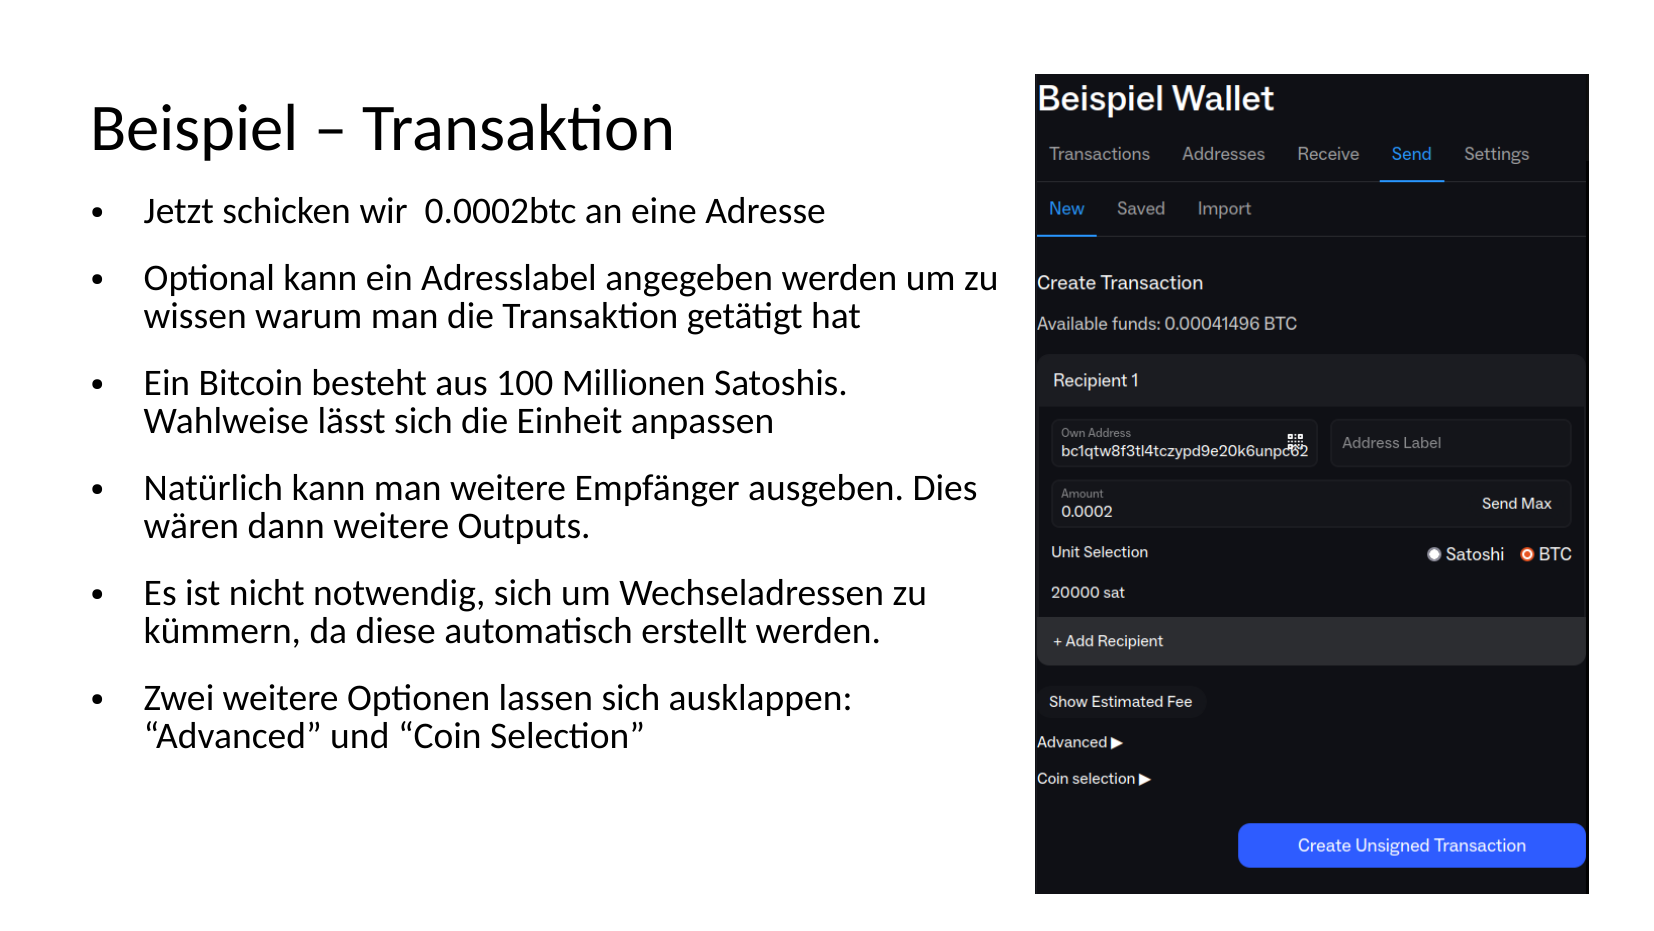

# Beispiel – Transaktion
Jetzt schicken wir 0.0002btc an eine Adresse
Optional kann ein Adresslabel angegeben werden um zu wissen warum man die Transaktion getätigt hat
Ein Bitcoin besteht aus 100 Millionen Satoshis. Wahlweise lässt sich die Einheit anpassen
Natürlich kann man weitere Empfänger ausgeben. Dies wären dann weitere Outputs.
Es ist nicht notwendig, sich um Wechseladressen zu kümmern, da diese automatisch erstellt werden.
Zwei weitere Optionen lassen sich ausklappen: “Advanced” und “Coin Selection”